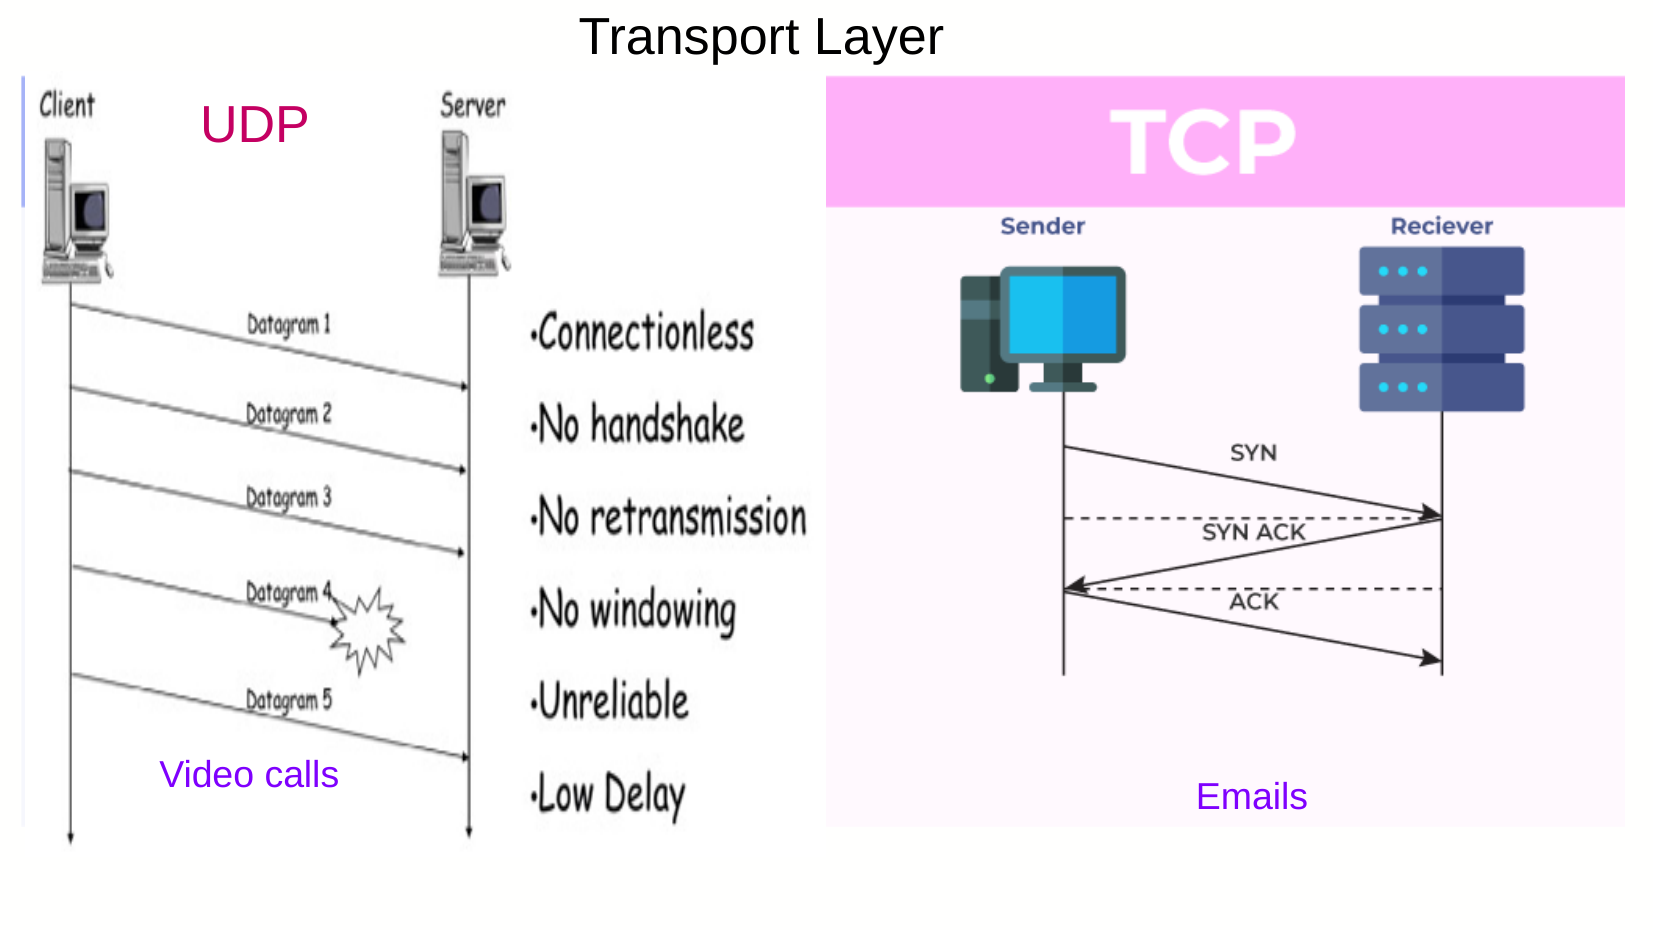

Transport Layer
UDP
Video calls
Emails
32